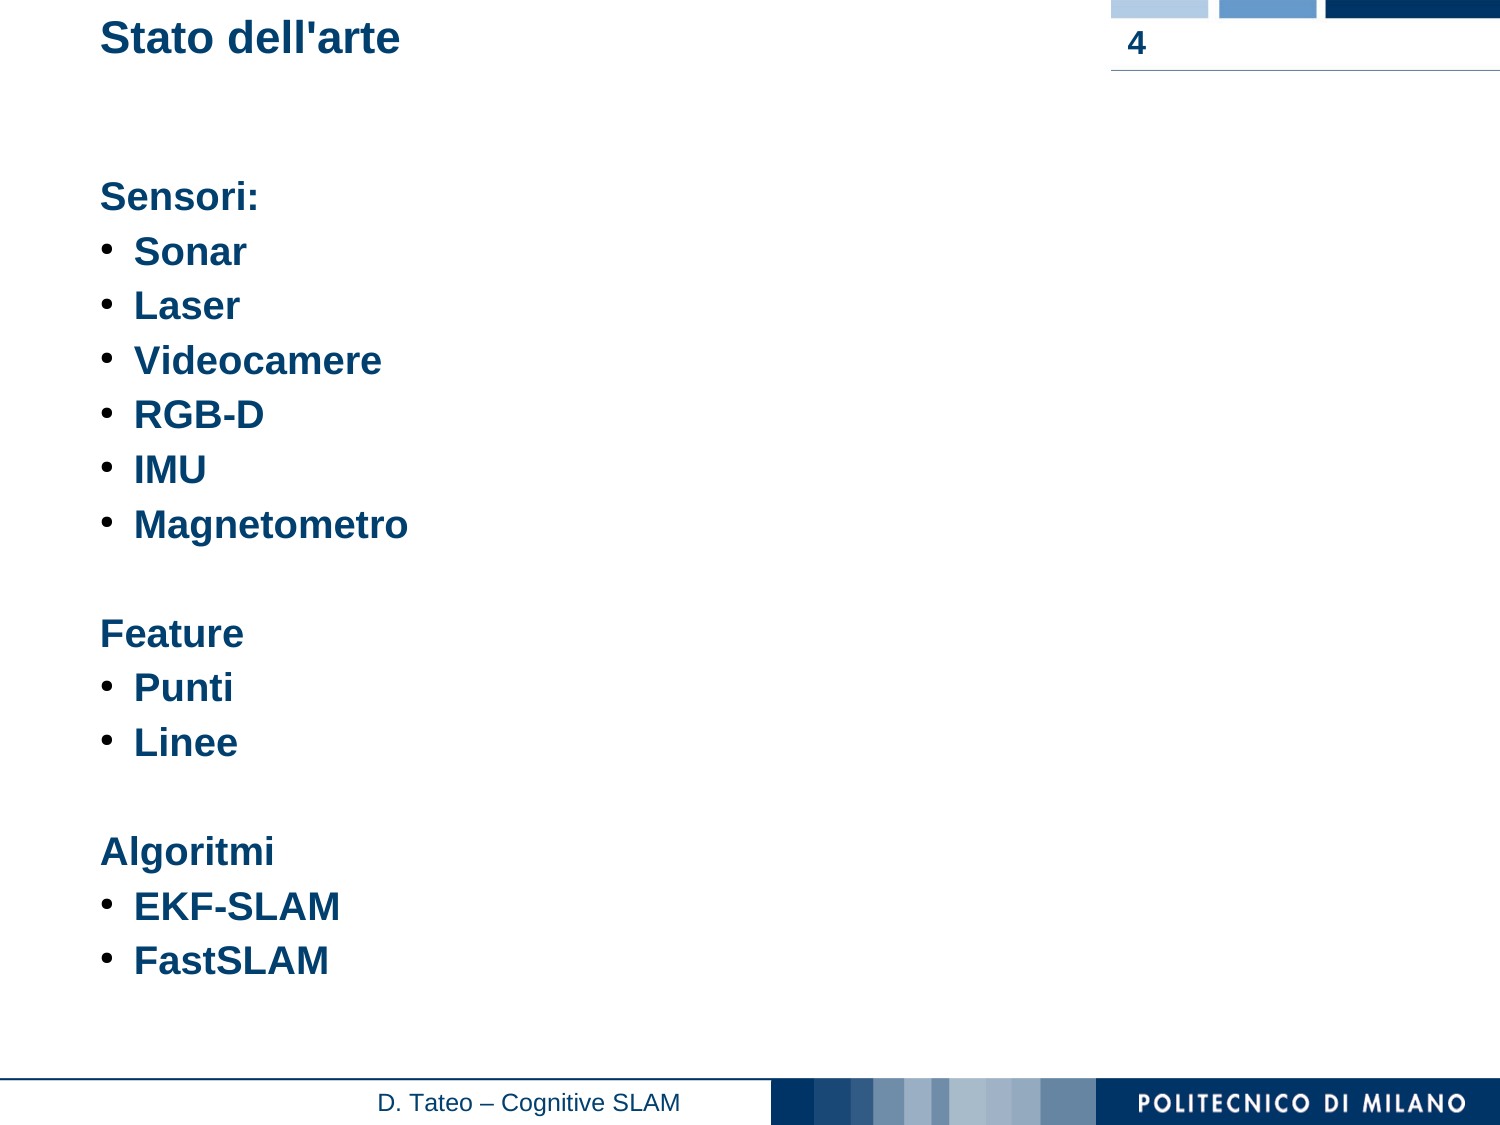

# Stato dell'arte
Sensori:
Sonar
Laser
Videocamere
RGB-D
IMU
Magnetometro
Feature
Punti
Linee
Algoritmi
EKF-SLAM
FastSLAM